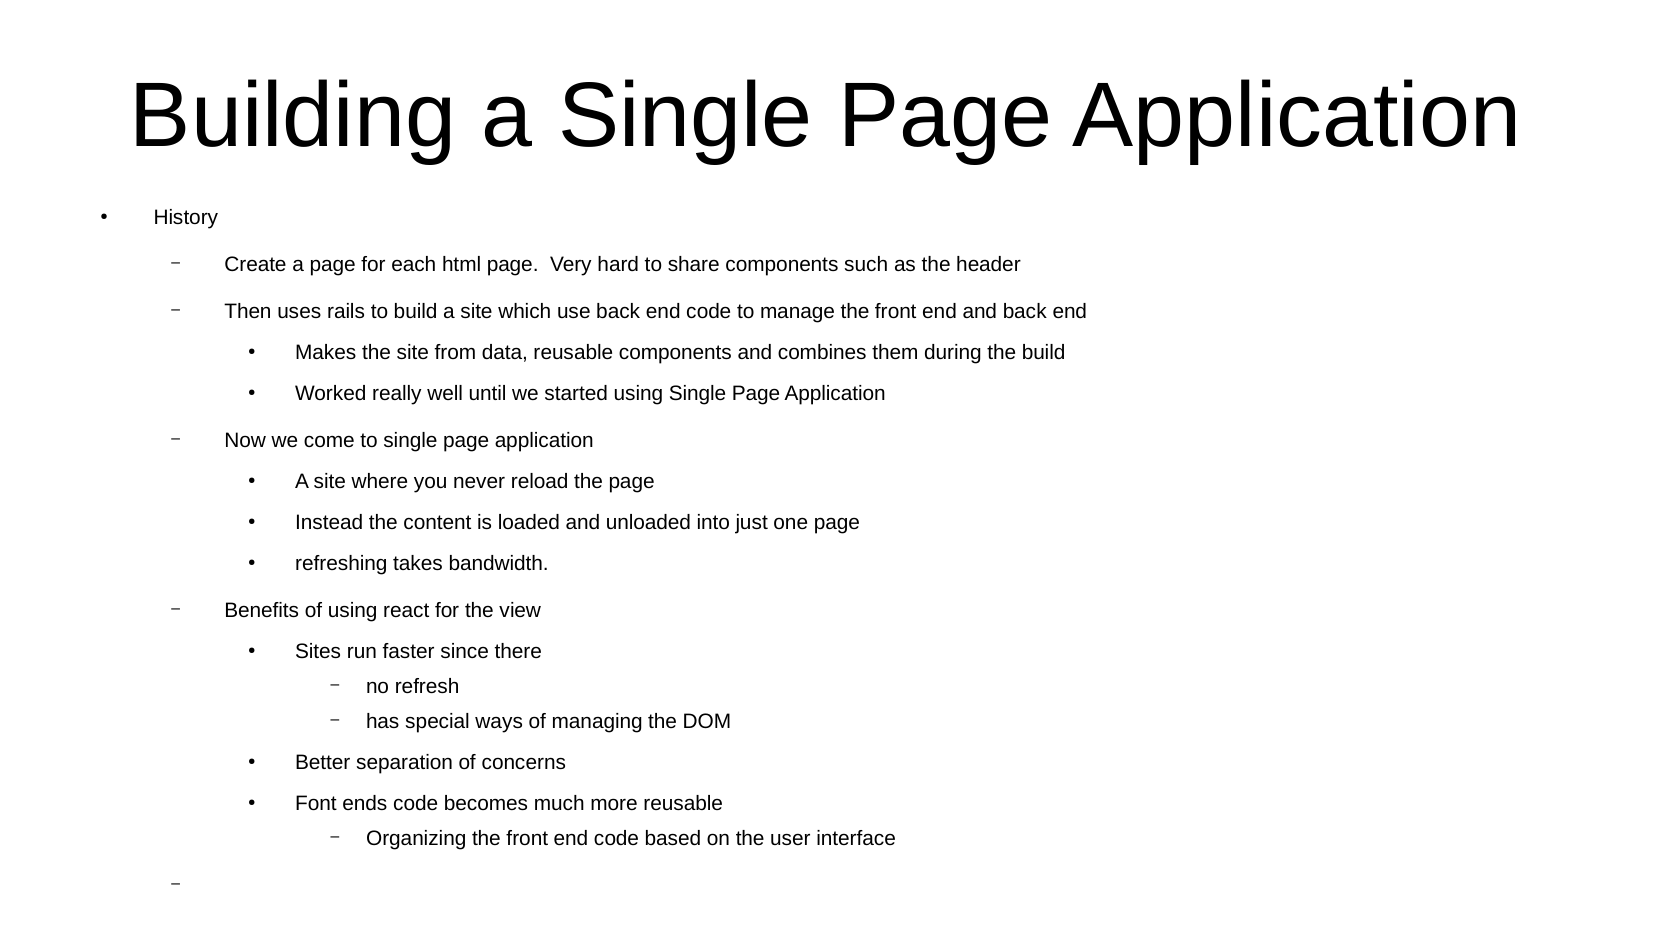

# Building a Single Page Application
History
Create a page for each html page. Very hard to share components such as the header
Then uses rails to build a site which use back end code to manage the front end and back end
Makes the site from data, reusable components and combines them during the build
Worked really well until we started using Single Page Application
Now we come to single page application
A site where you never reload the page
Instead the content is loaded and unloaded into just one page
refreshing takes bandwidth.
Benefits of using react for the view
Sites run faster since there
no refresh
has special ways of managing the DOM
Better separation of concerns
Font ends code becomes much more reusable
Organizing the front end code based on the user interface